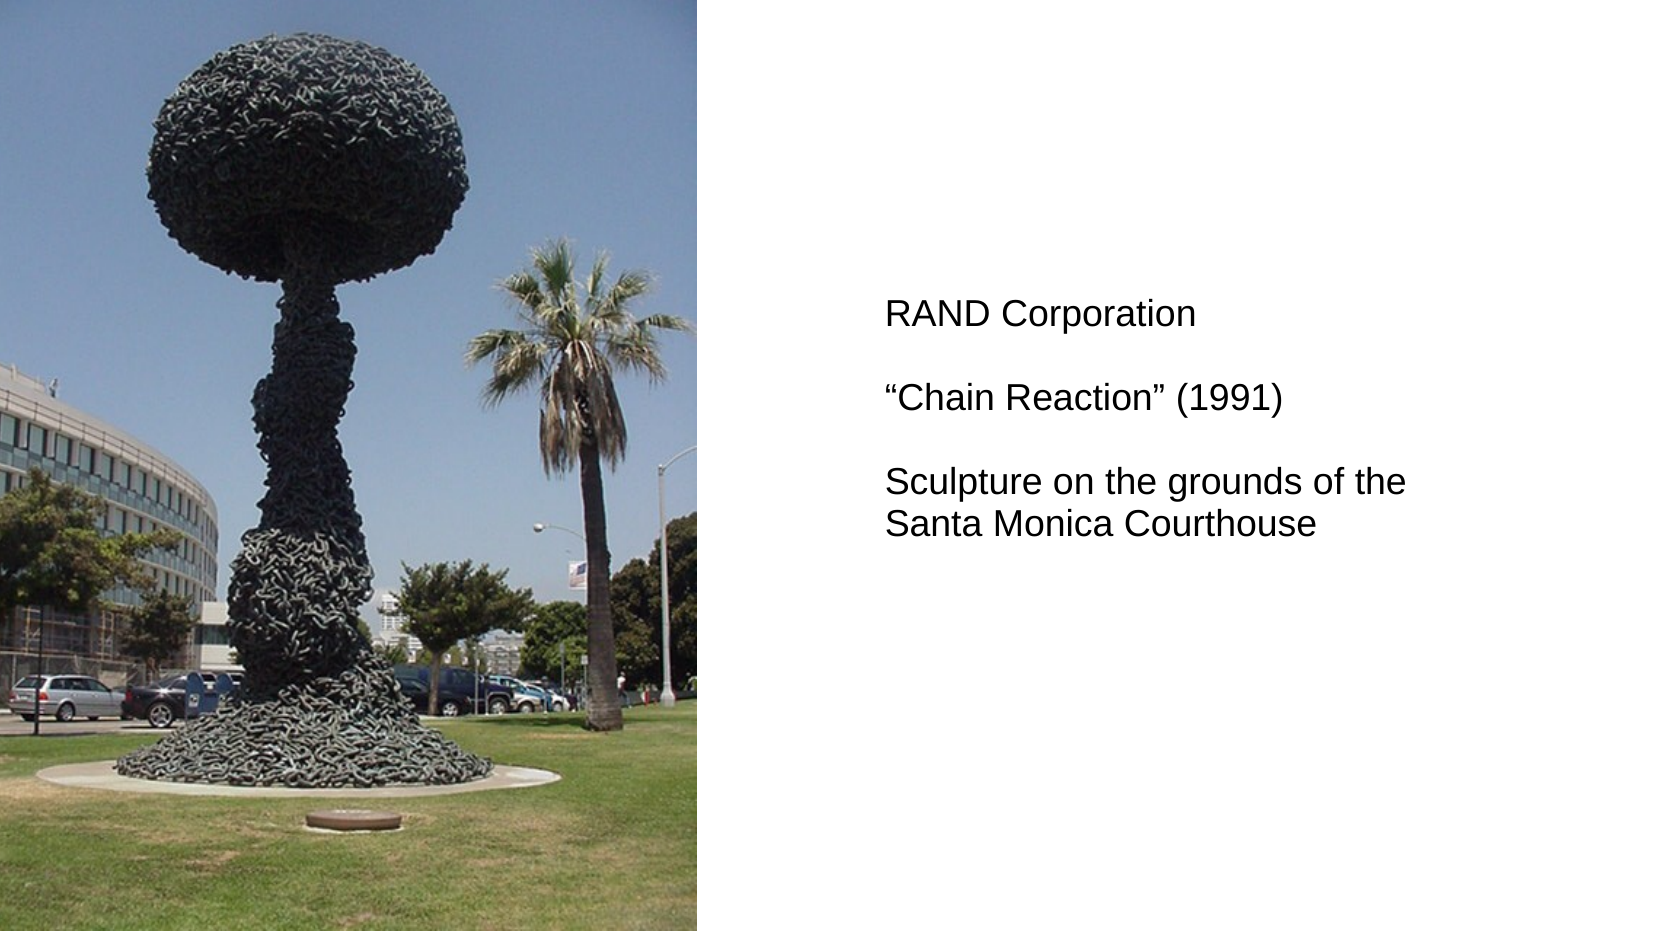

RAND Corporation
“Chain Reaction” (1991)
Sculpture on the grounds of the
Santa Monica Courthouse